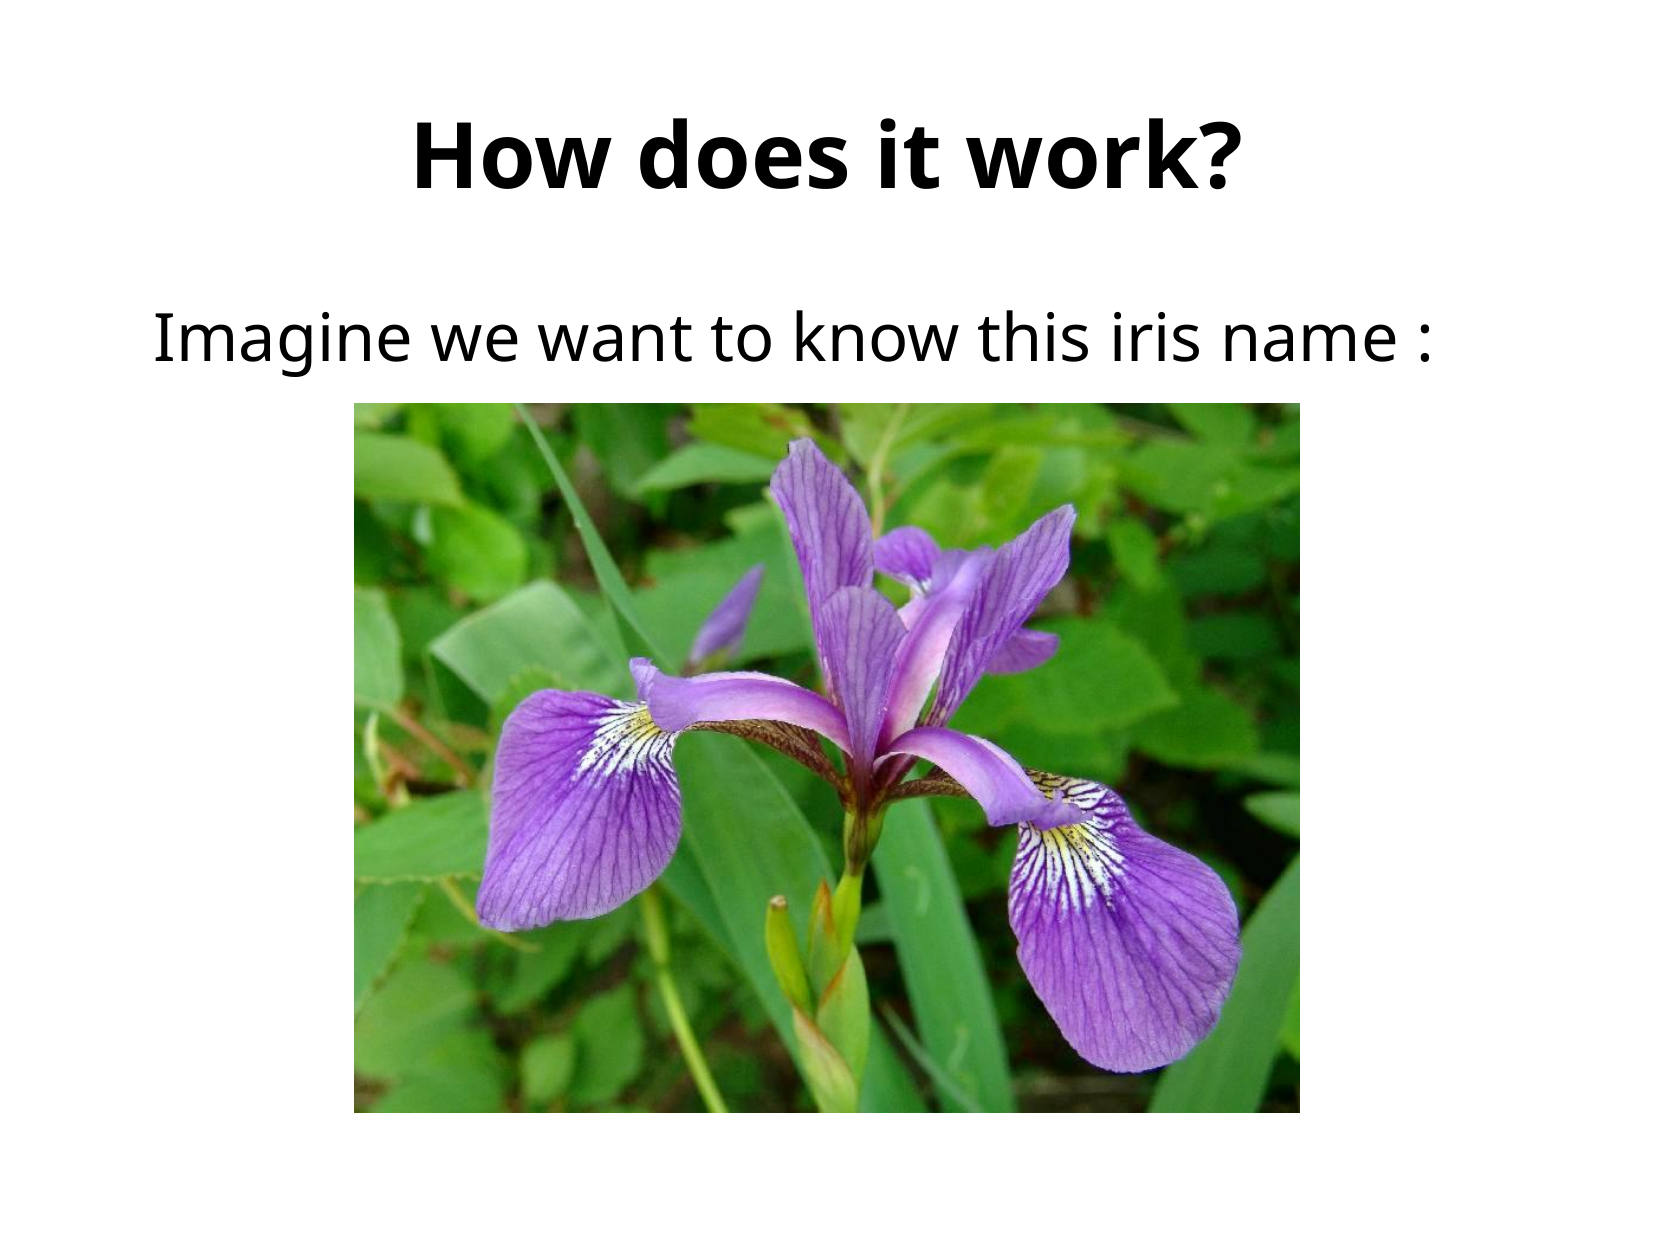

# How does it work?
Imagine we want to know this iris name :